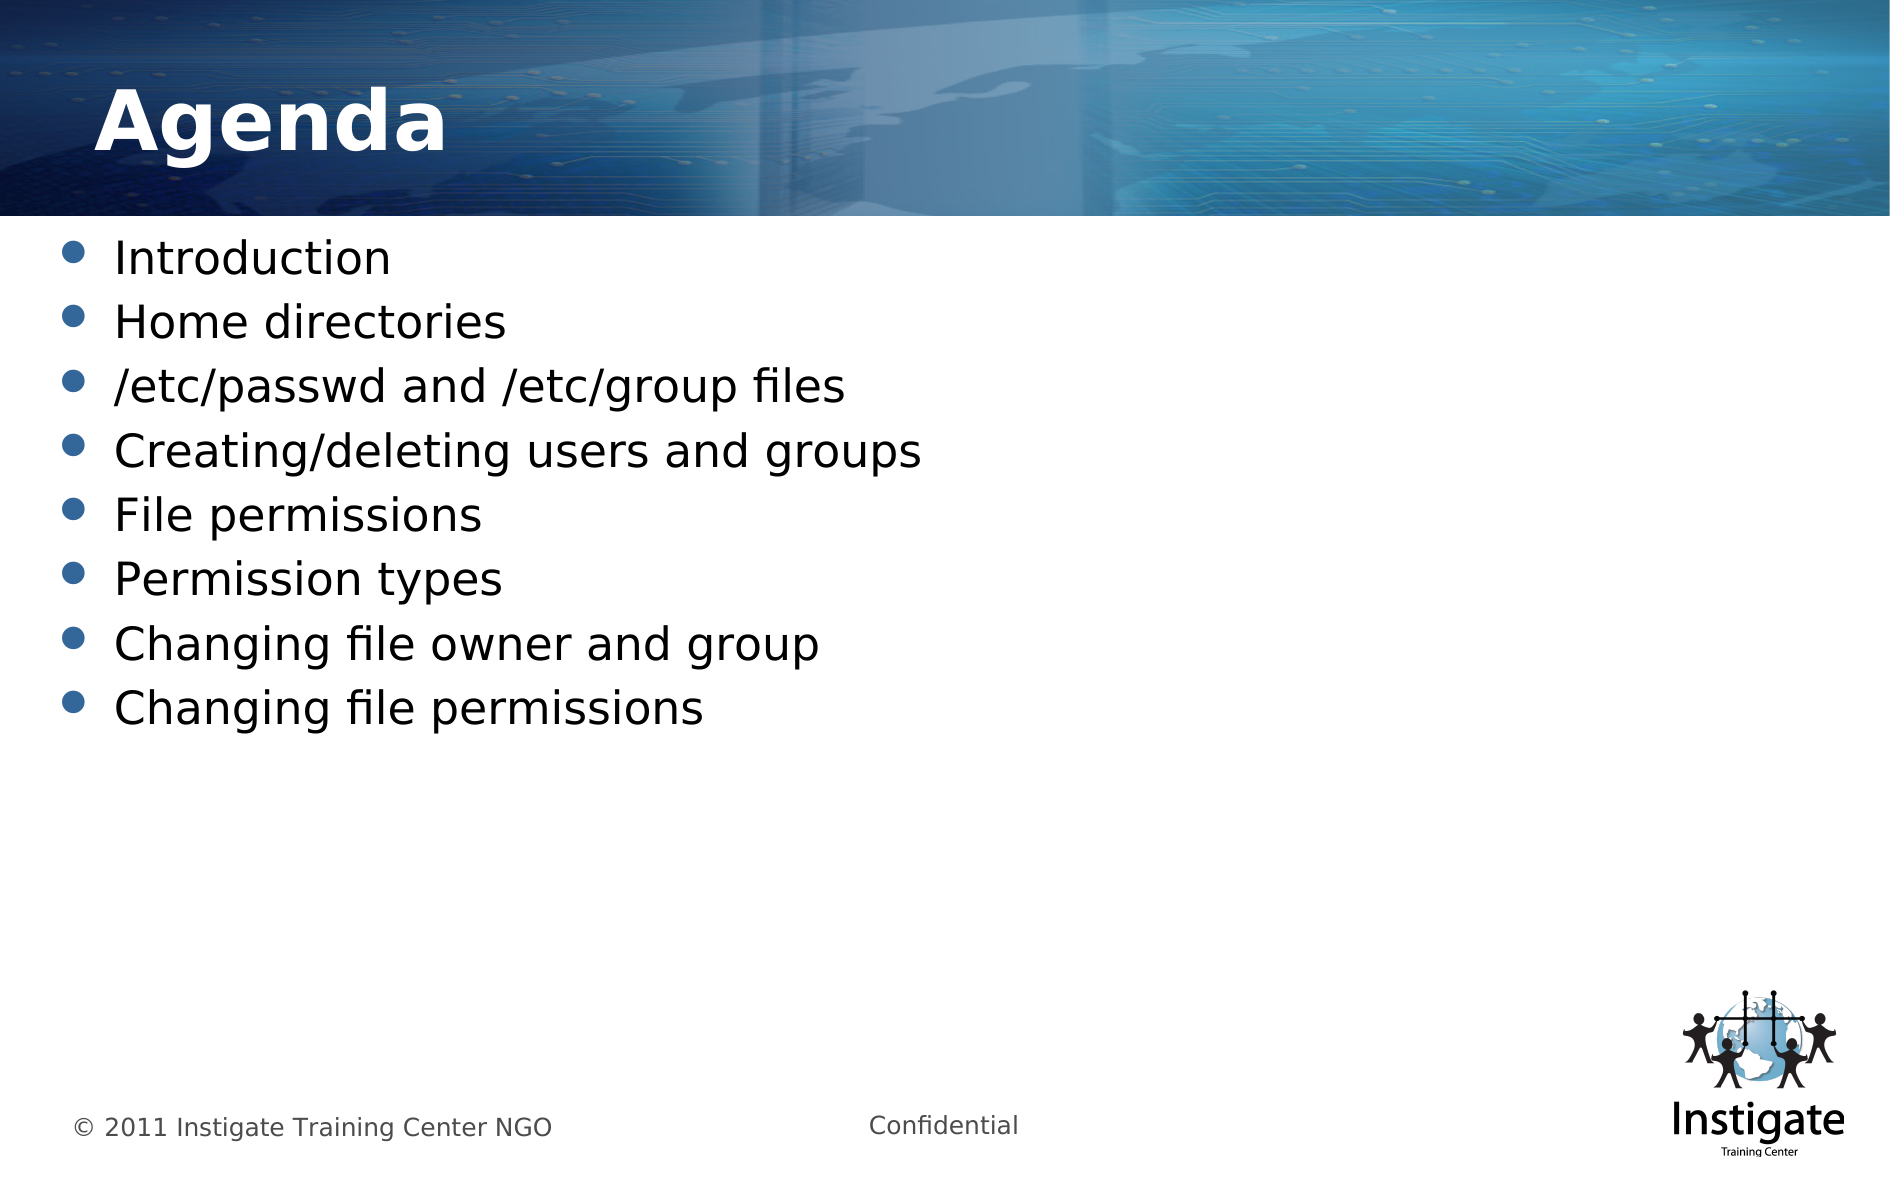

Agenda
# Introduction
Home directories
/etc/passwd and /etc/group files
Creating/deleting users and groups
File permissions
Permission types
Changing file owner and group
Changing file permissions